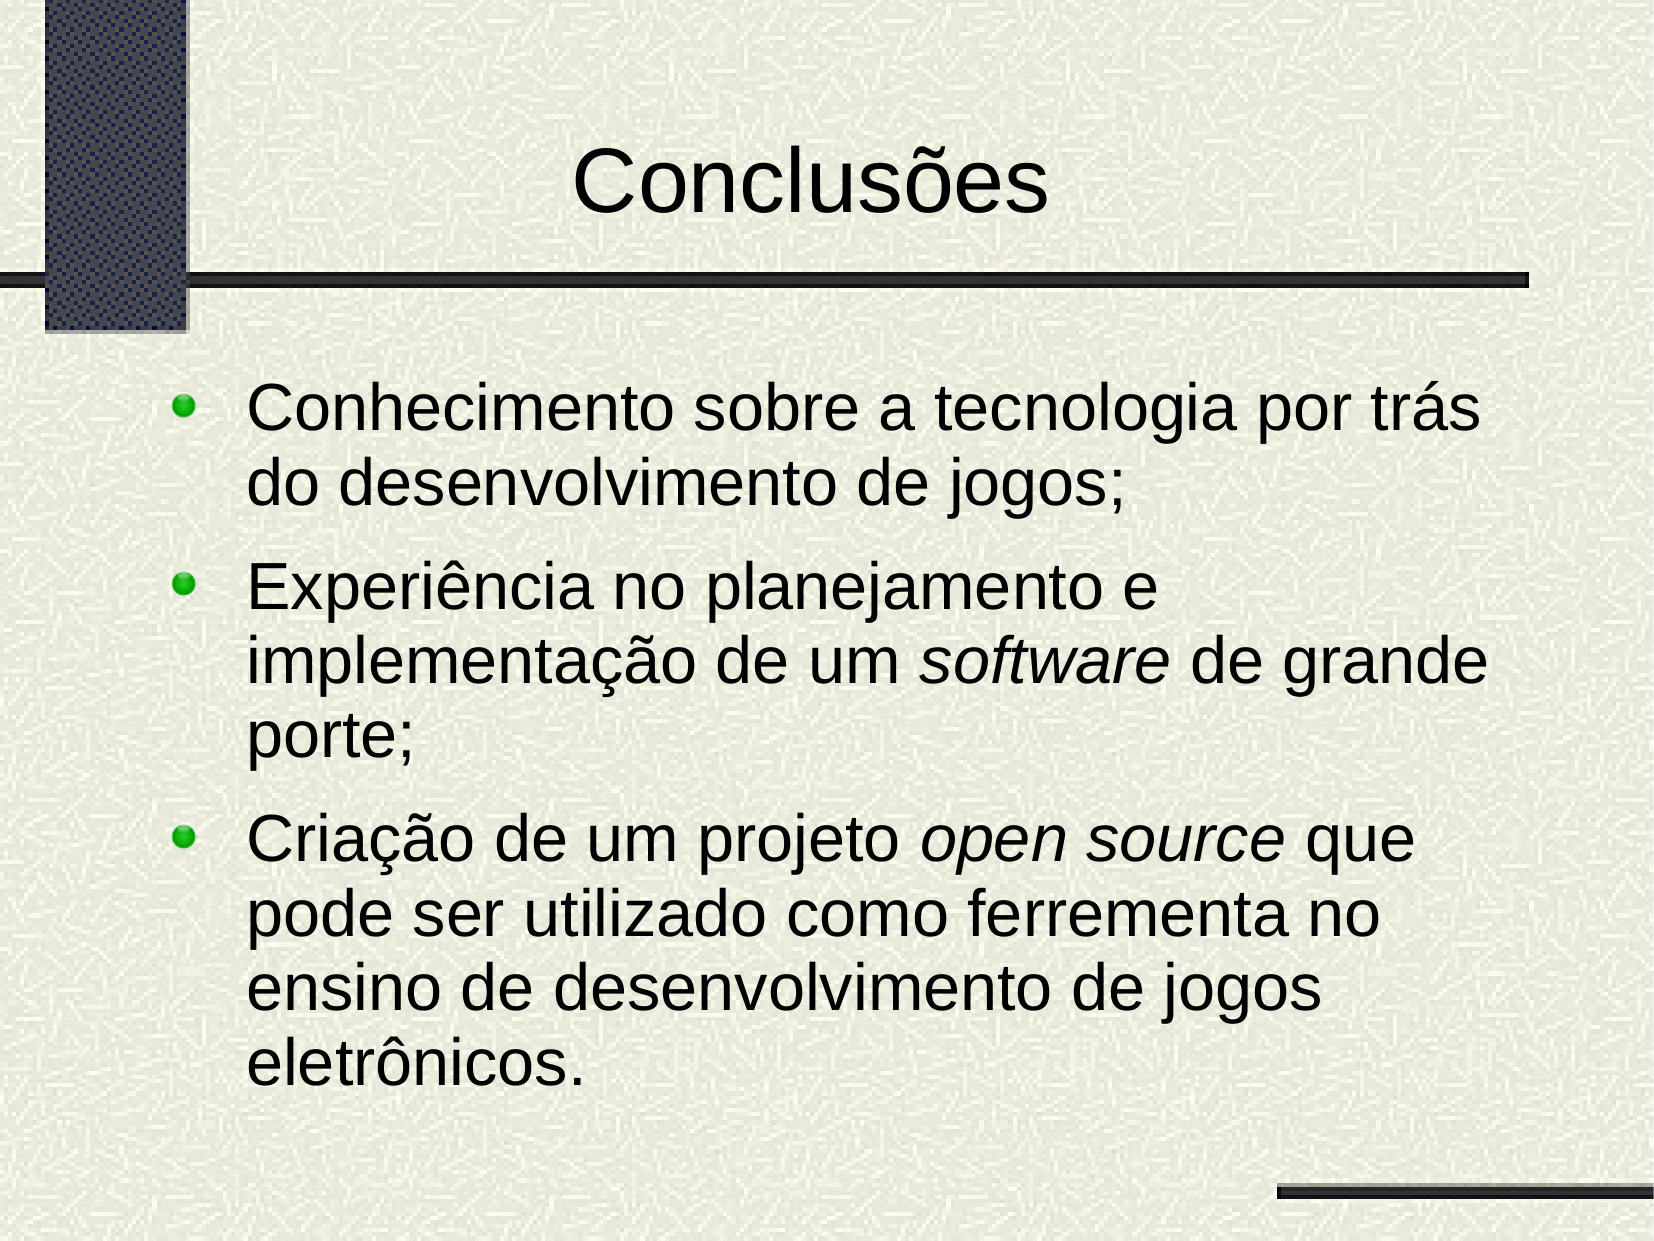

Conclusões
 	Conhecimento sobre a tecnologia por trás 	do desenvolvimento de jogos;
 	Experiência no planejamento e 					implementação de um software de grande 	porte;
 	Criação de um projeto open source que 		pode ser utilizado como ferrementa no 		ensino de desenvolvimento de jogos 			eletrônicos.